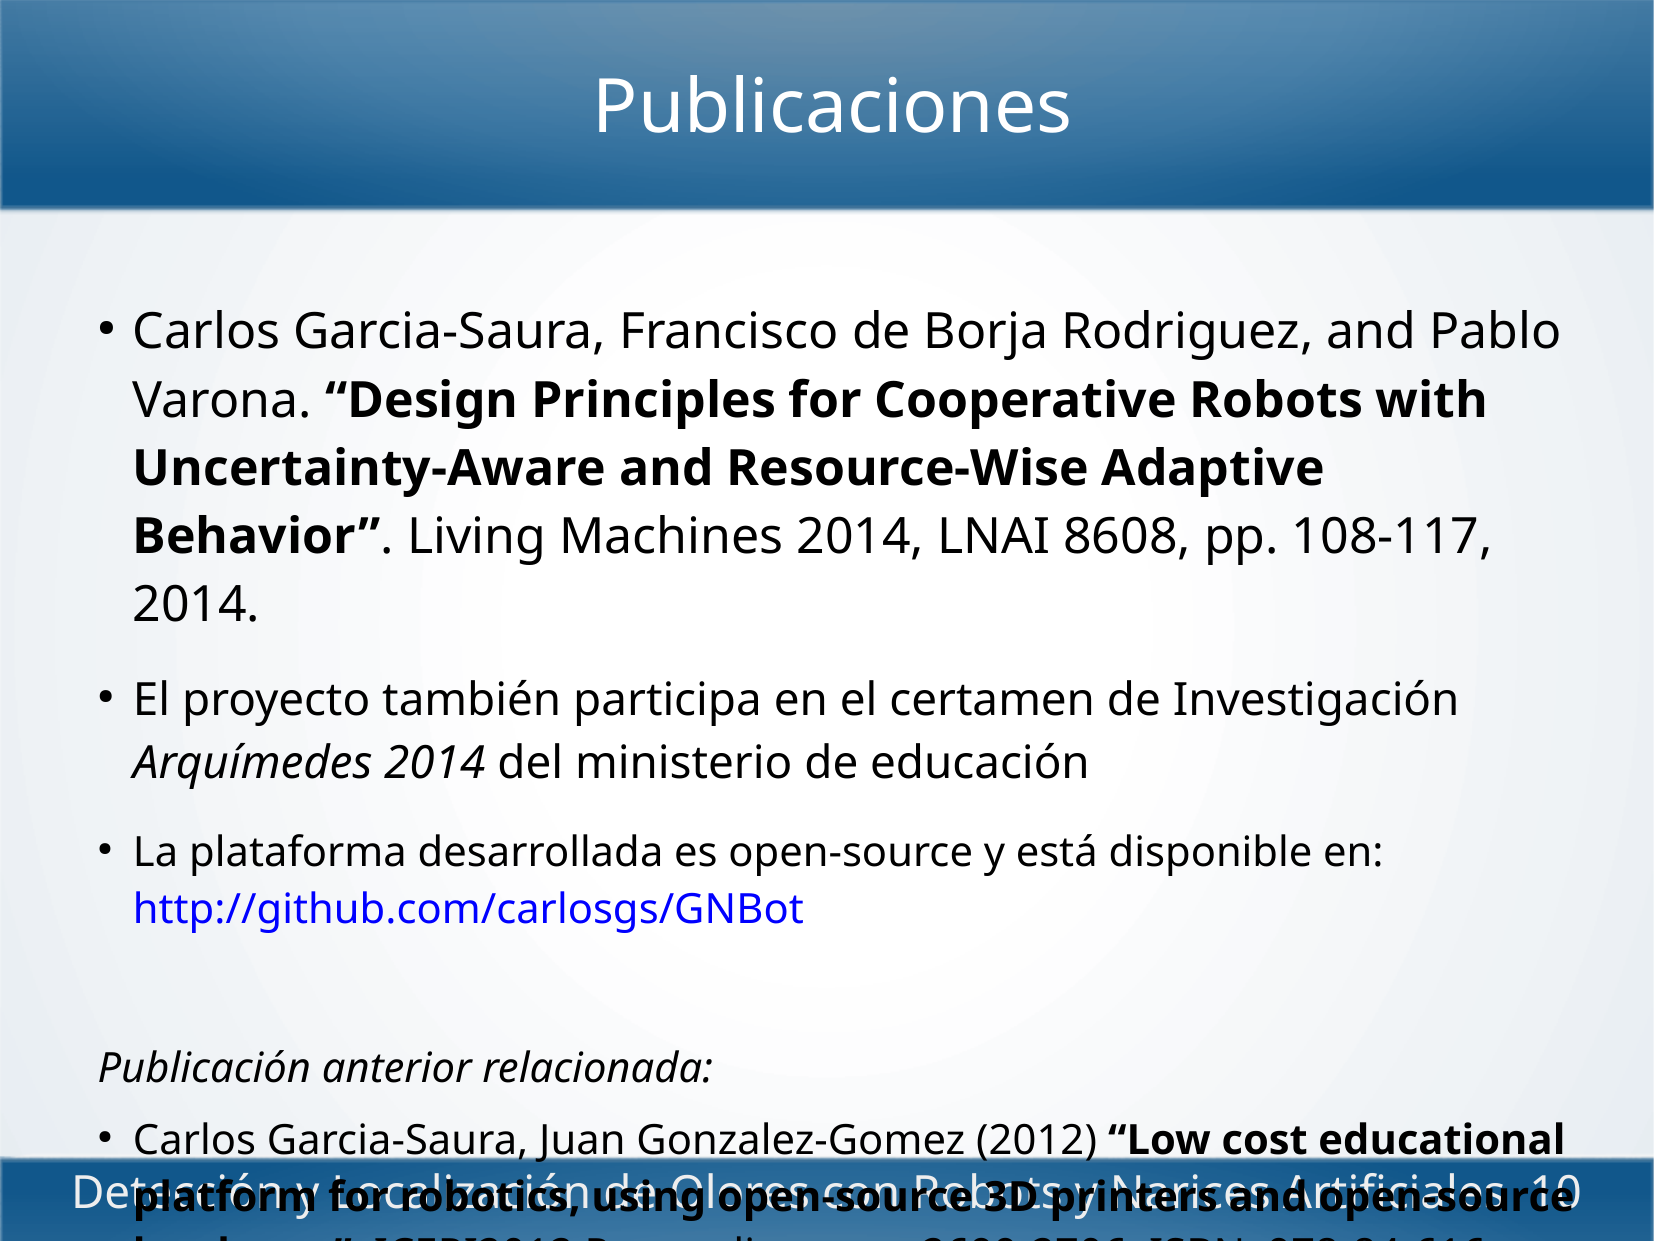

# Publicaciones
Carlos Garcia-Saura, Francisco de Borja Rodriguez, and Pablo Varona. “Design Principles for Cooperative Robots with Uncertainty-Aware and Resource-Wise Adaptive Behavior”. Living Machines 2014, LNAI 8608, pp. 108-117, 2014.
El proyecto también participa en el certamen de Investigación Arquímedes 2014 del ministerio de educación
La plataforma desarrollada es open-source y está disponible en: http://github.com/carlosgs/GNBot
Publicación anterior relacionada:
Carlos Garcia-Saura, Juan Gonzalez-Gomez (2012) “Low cost educational platform for robotics, using open-source 3D printers and open-source hardware”, ICERI2012 Proceedings, pp. 2699-2706. ISBN: 978-84-616-0763-1
Detección y Localización de Olores con Robots y Narices Artificiales 10